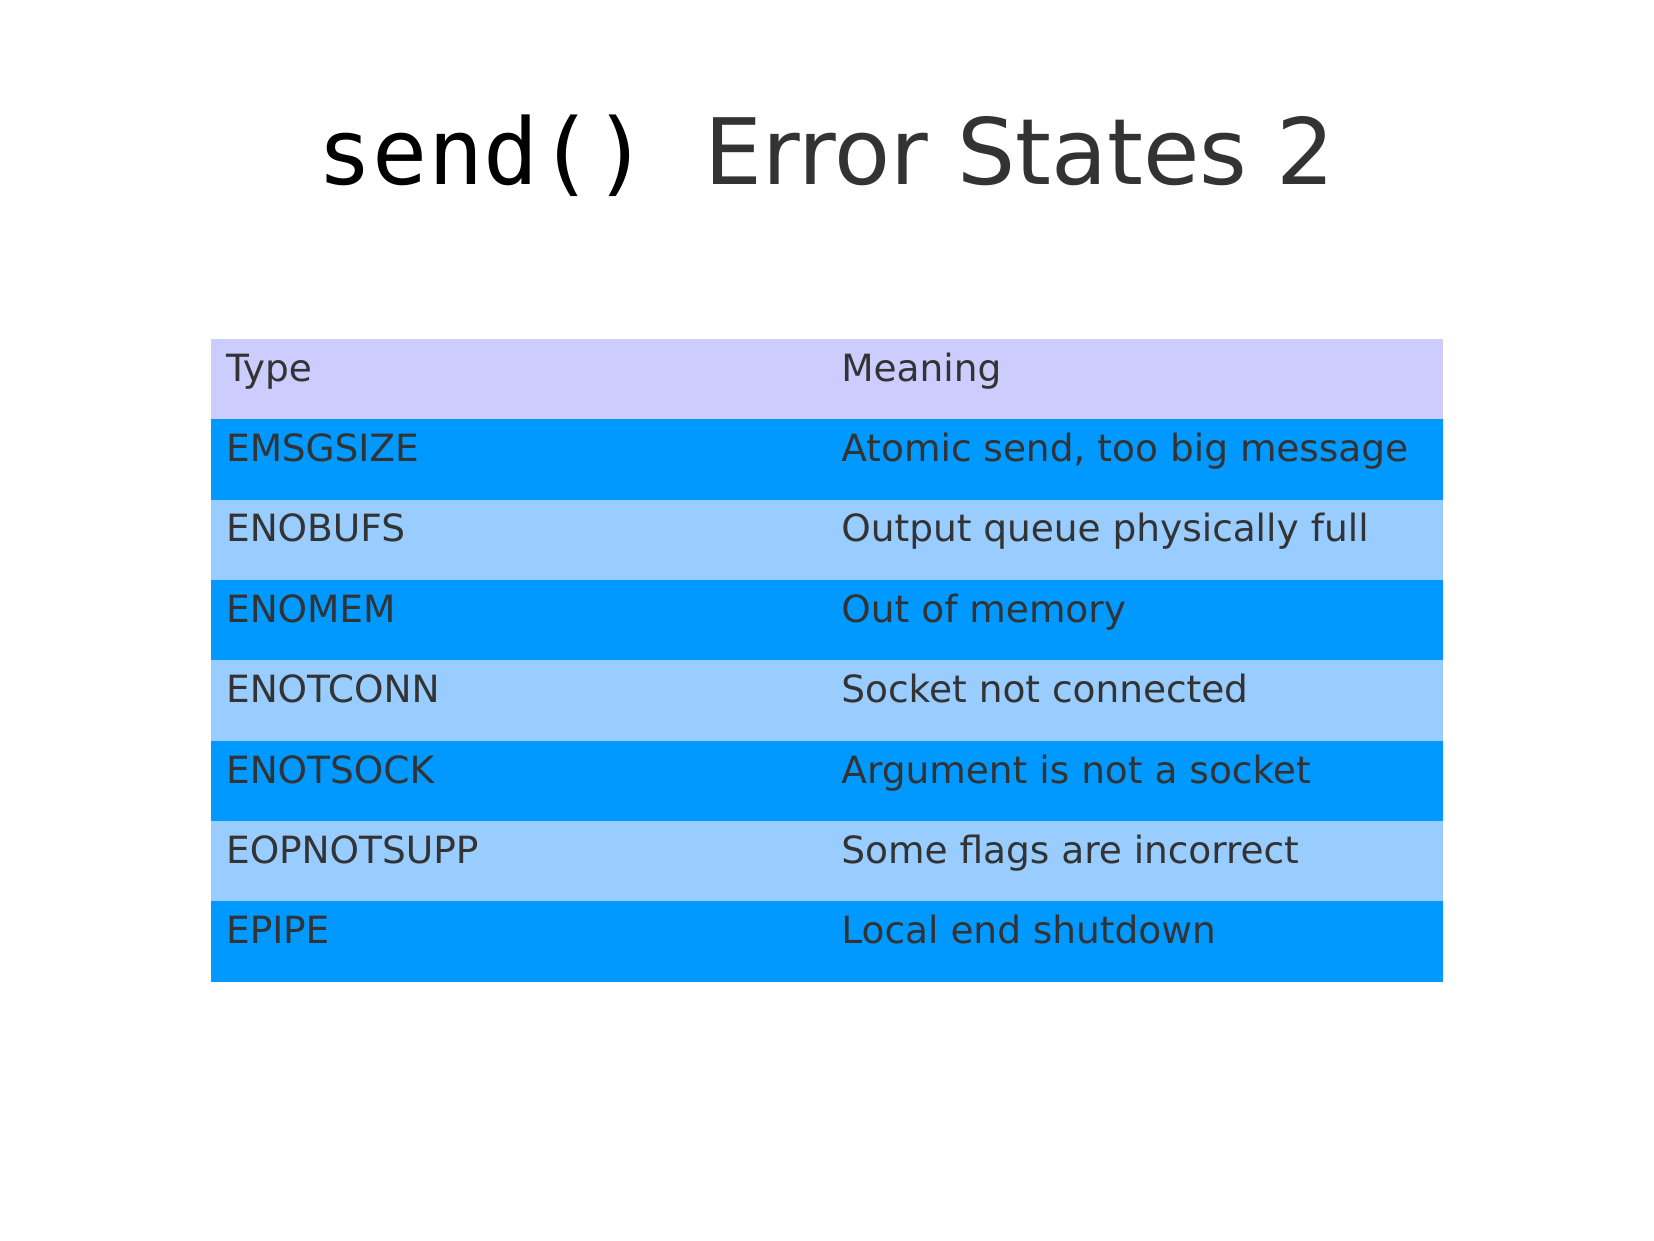

# send() Error States 2
| Type | Meaning |
| --- | --- |
| EMSGSIZE | Atomic send, too big message |
| ENOBUFS | Output queue physically full |
| ENOMEM | Out of memory |
| ENOTCONN | Socket not connected |
| ENOTSOCK | Argument is not a socket |
| EOPNOTSUPP | Some flags are incorrect |
| EPIPE | Local end shutdown |